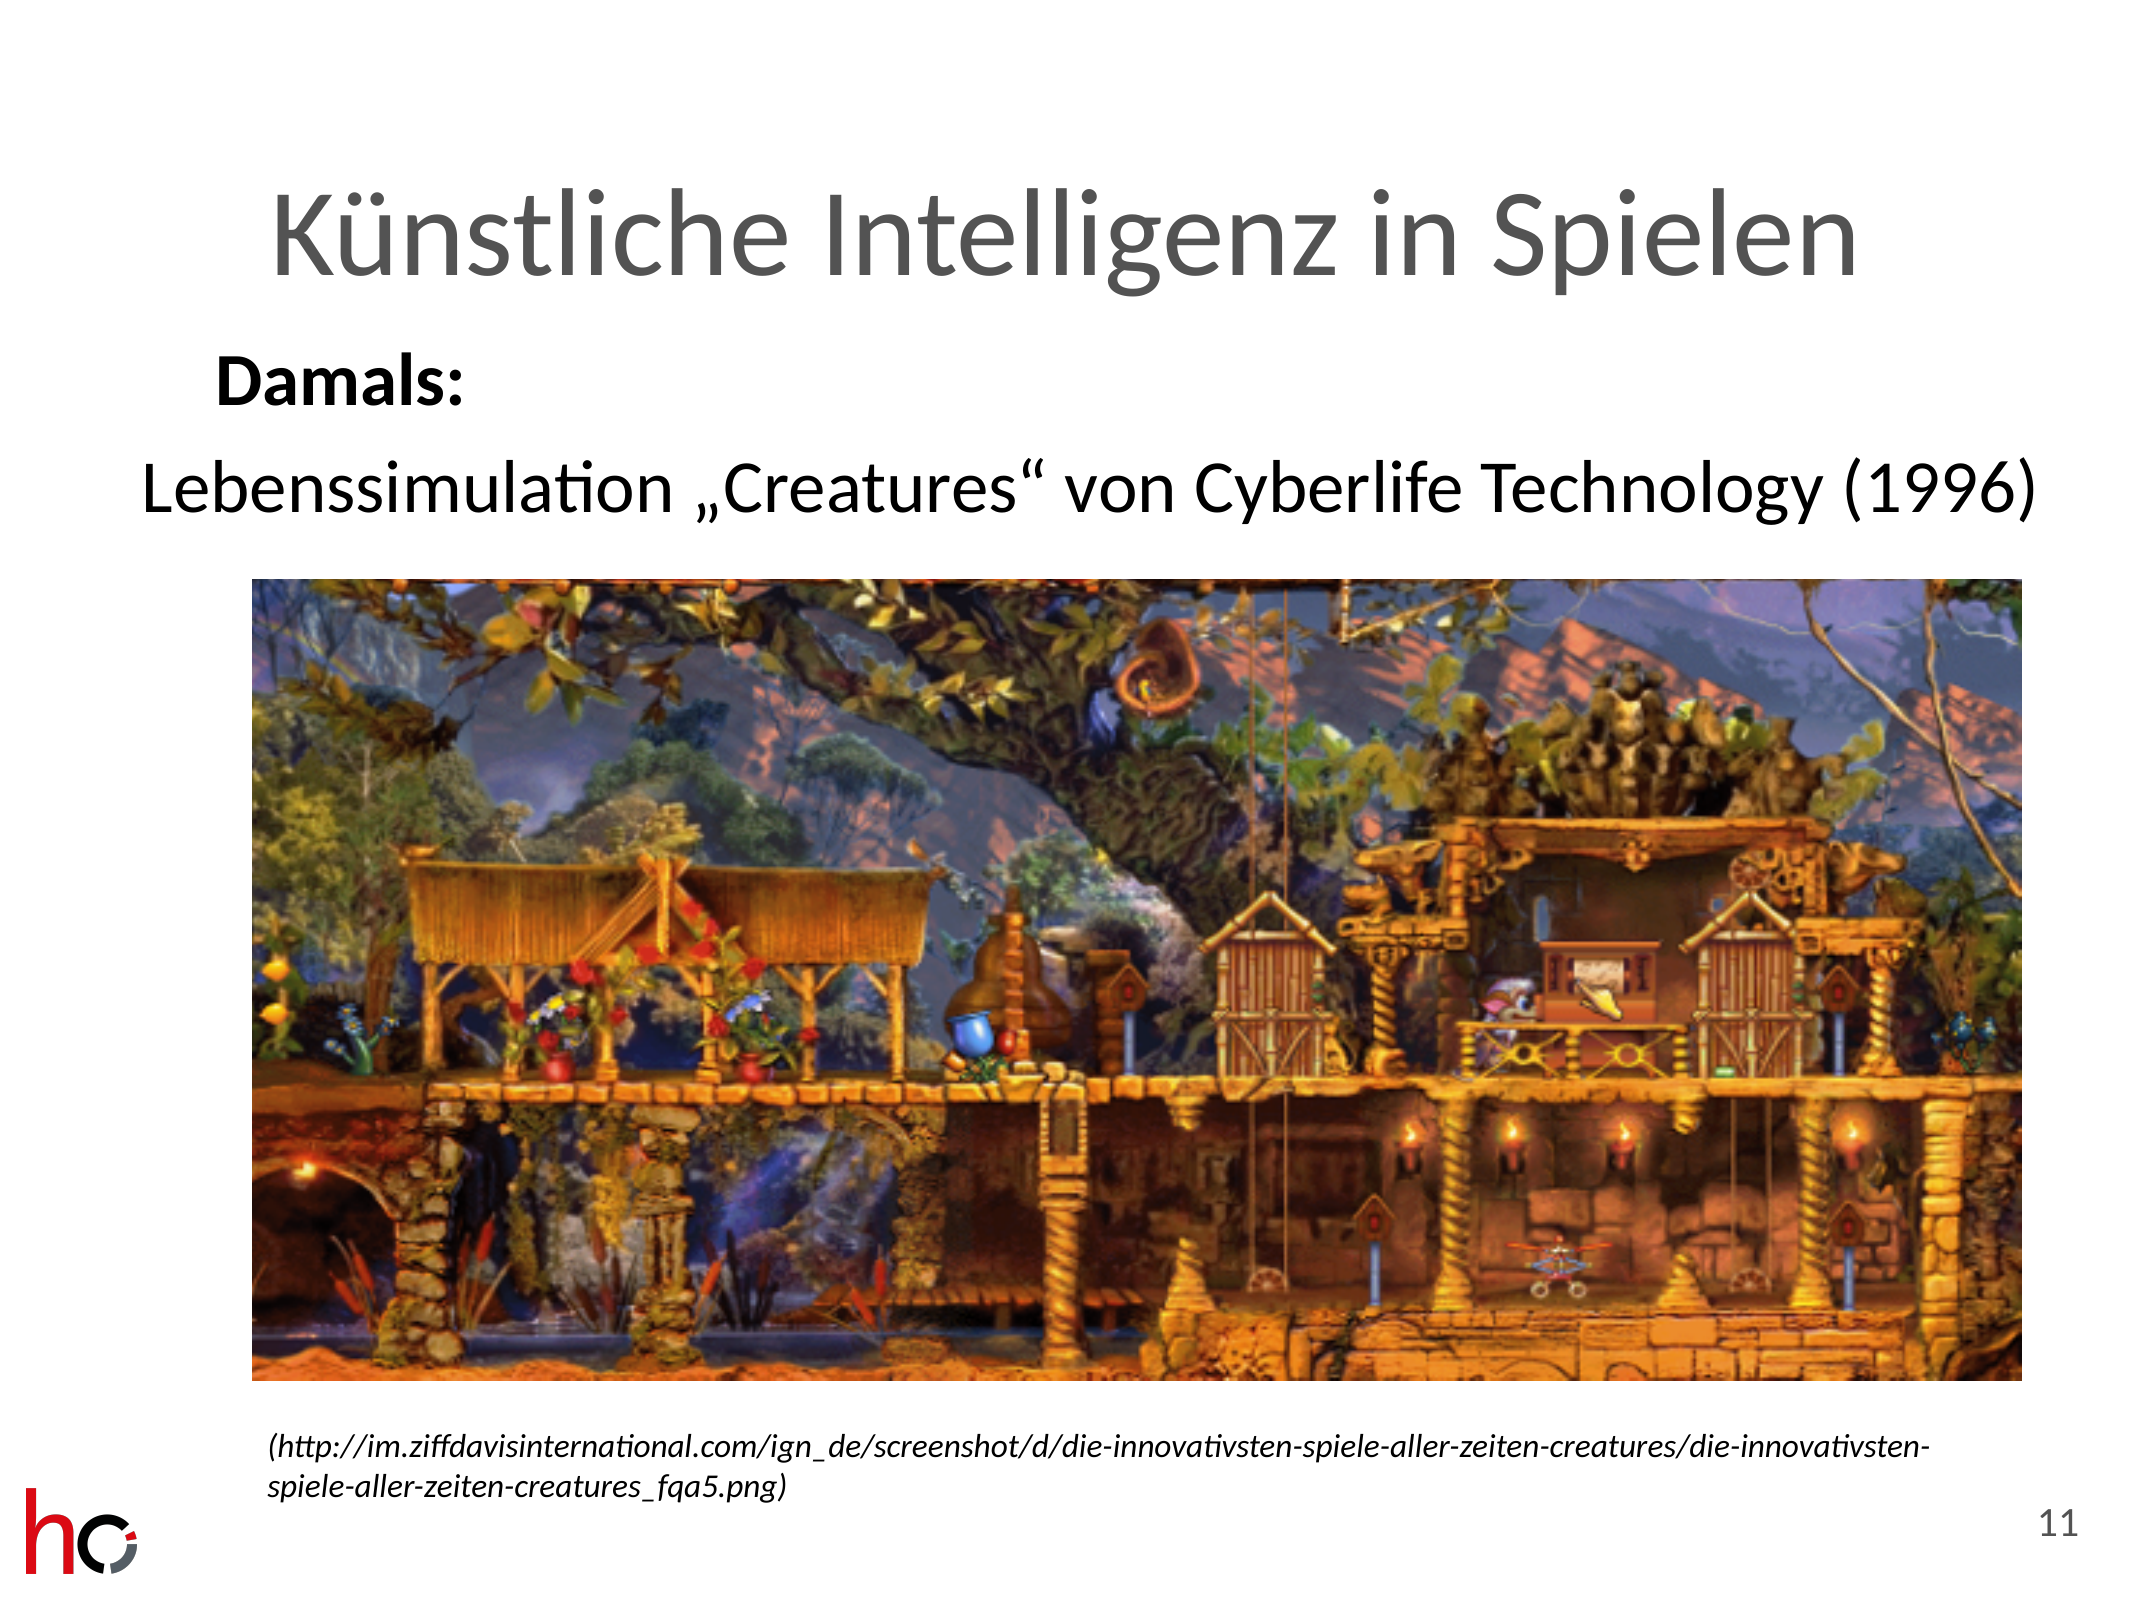

# Künstliche Intelligenz in Spielen
Damals:
Lebenssimulation „Creatures“ von Cyberlife Technology (1996)
(http://im.ziffdavisinternational.com/ign_de/screenshot/d/die-innovativsten-spiele-aller-zeiten-creatures/die-innovativsten-spiele-aller-zeiten-creatures_fqa5.png)